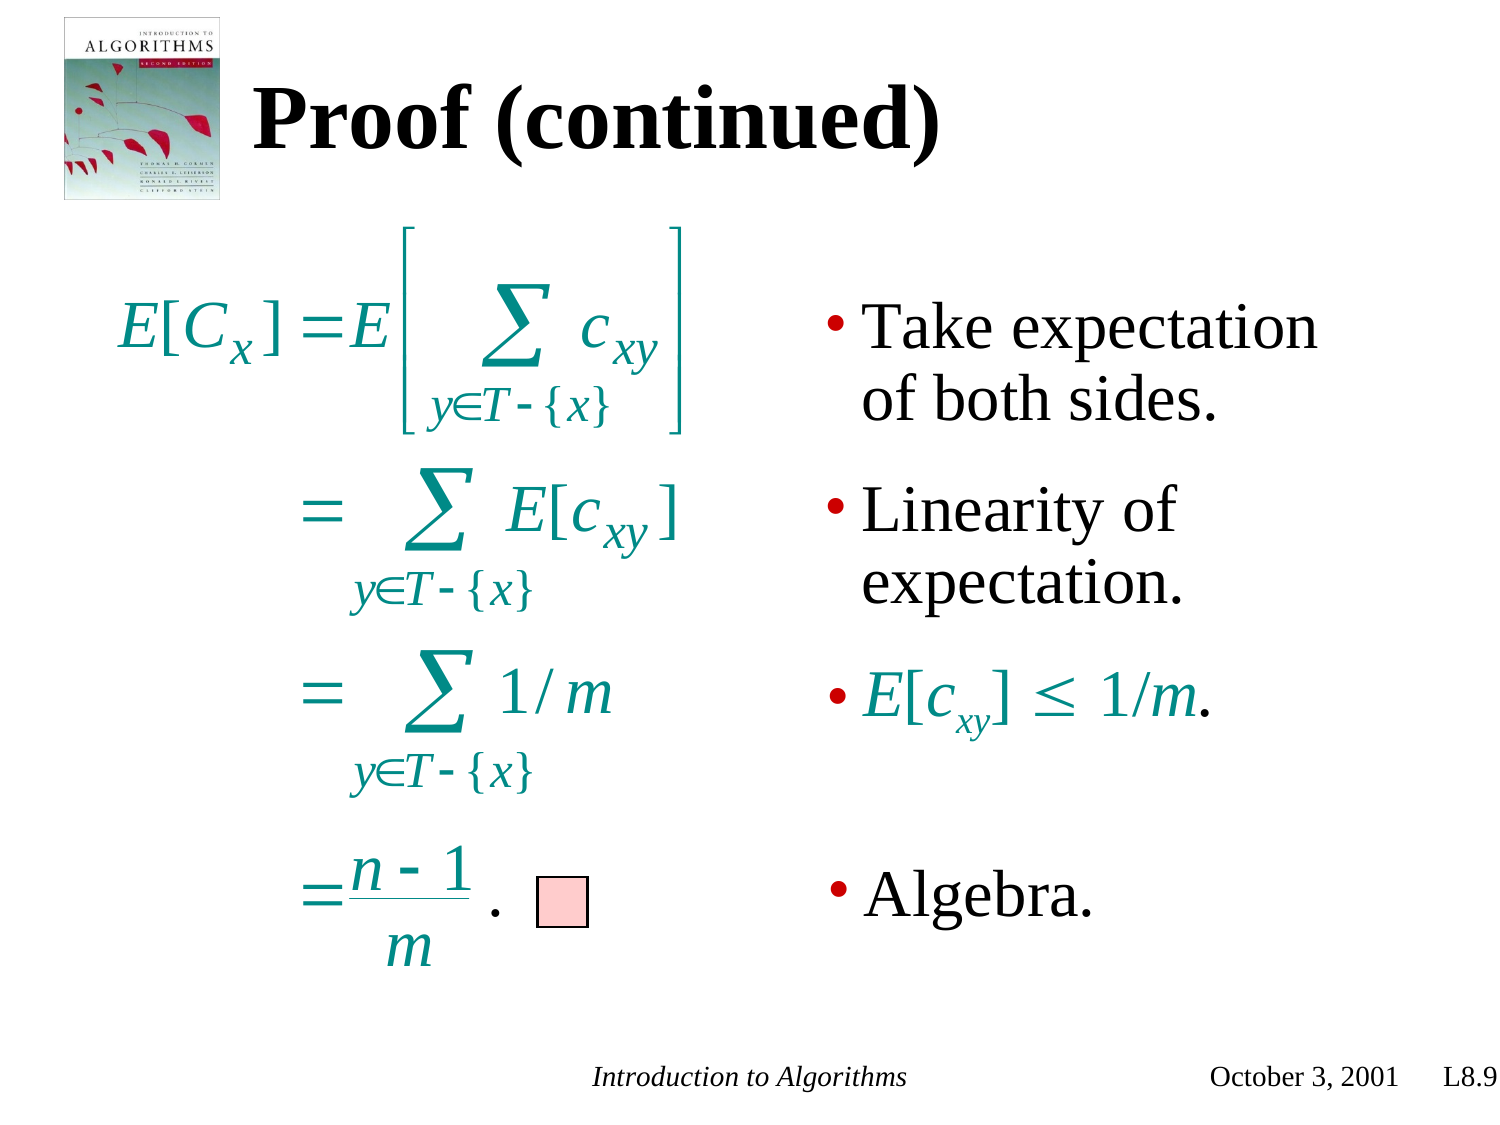

Proof (continued)
Take expectation of both sides.
Linearity of expectation.
E[cxy]  1/m.
Algebra.
.
Introduction to Algorithms
October 3, 2001 L8.